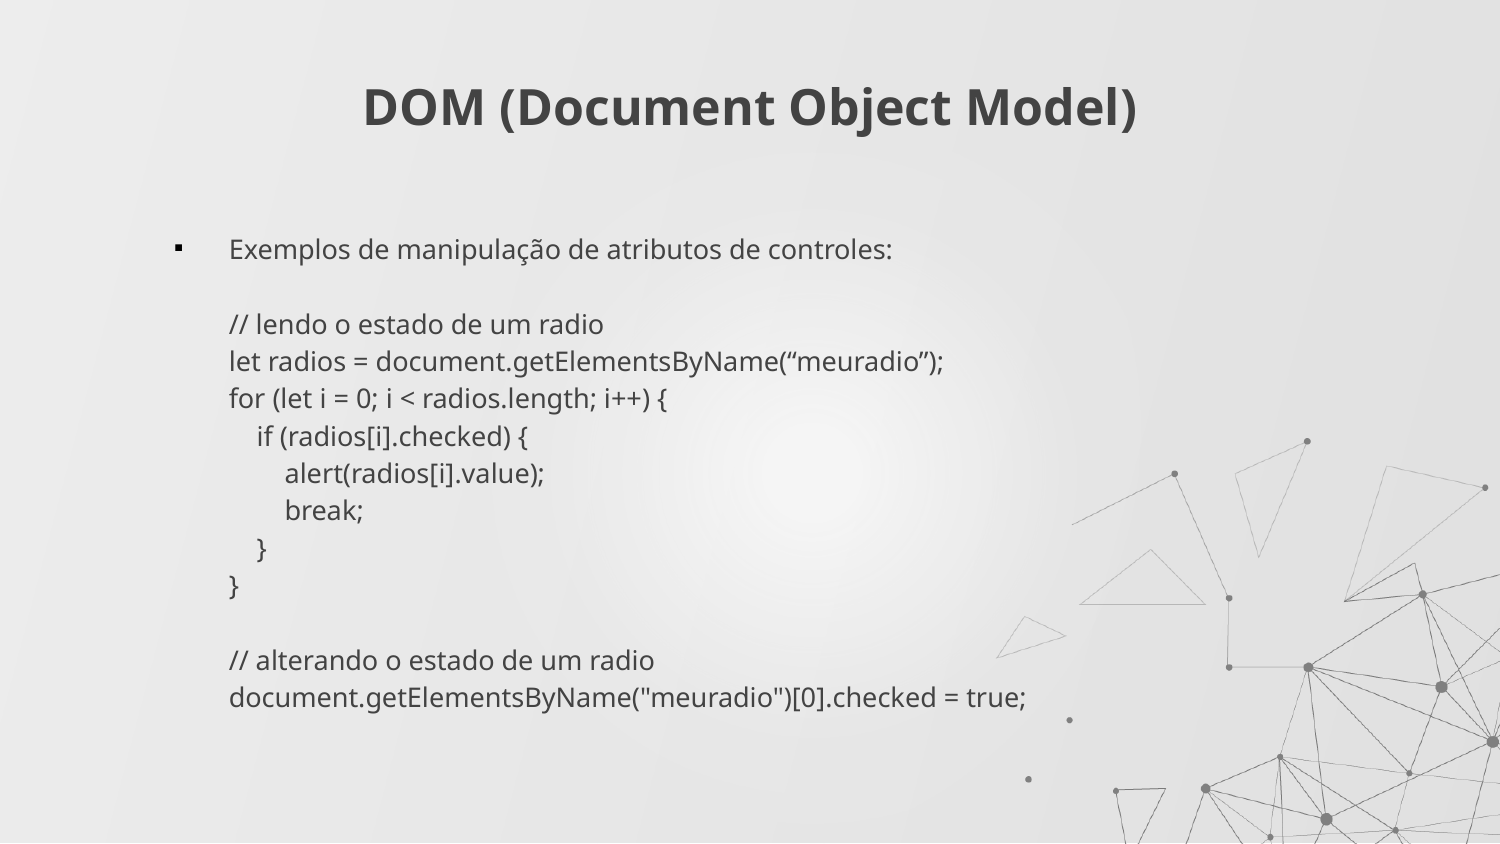

DOM (Document Object Model)
# Exemplos de manipulação de atributos de controles:
// lendo o estado de um radio
let radios = document.getElementsByName(“meuradio”);
for (let i = 0; i < radios.length; i++) {
 if (radios[i].checked) {
 alert(radios[i].value);
 break;
 }
}
// alterando o estado de um radio
document.getElementsByName("meuradio")[0].checked = true;